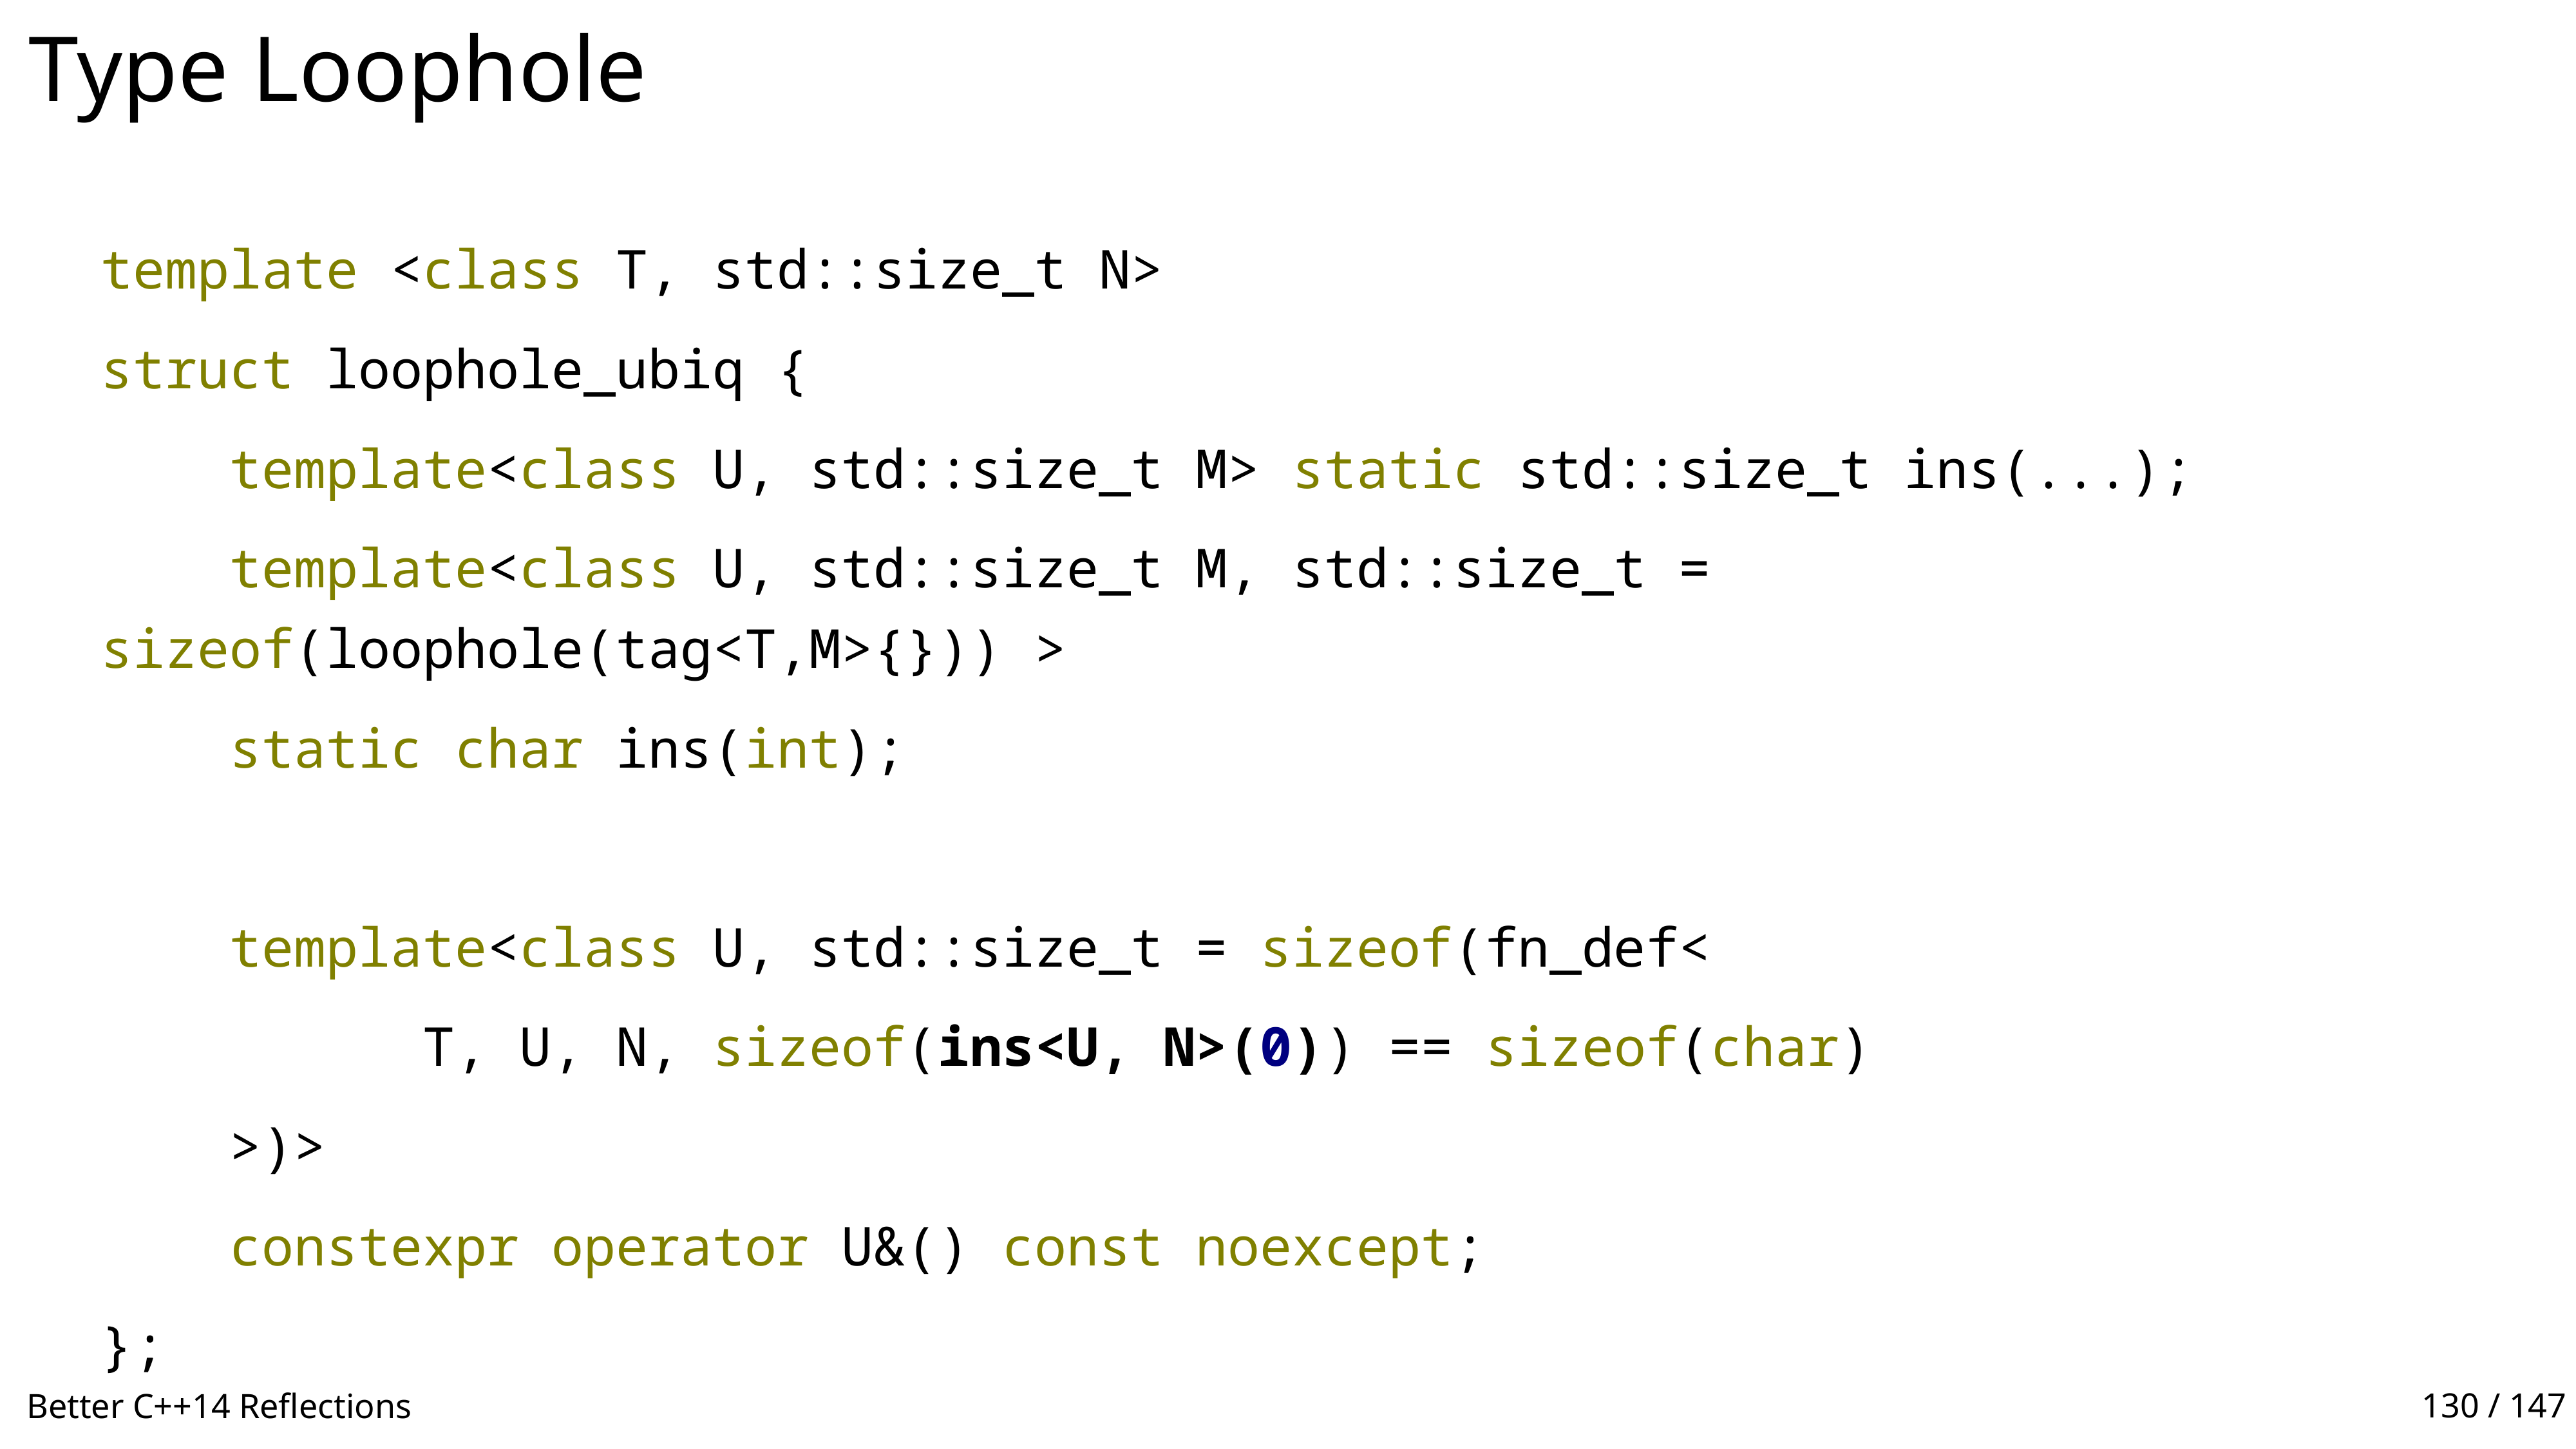

# Type Loophole
template <class T, std::size_t N>
struct loophole_ubiq {
 template<class U, std::size_t M> static std::size_t ins(...);
 template<class U, std::size_t M, std::size_t = sizeof(loophole(tag<T,M>{})) >
 static char ins(int);
 template<class U, std::size_t = sizeof(fn_def<
 T, U, N, sizeof(ins<U, N>(0)) == sizeof(char)
 >)>
 constexpr operator U&() const noexcept;
};
Better C++14 Reflections